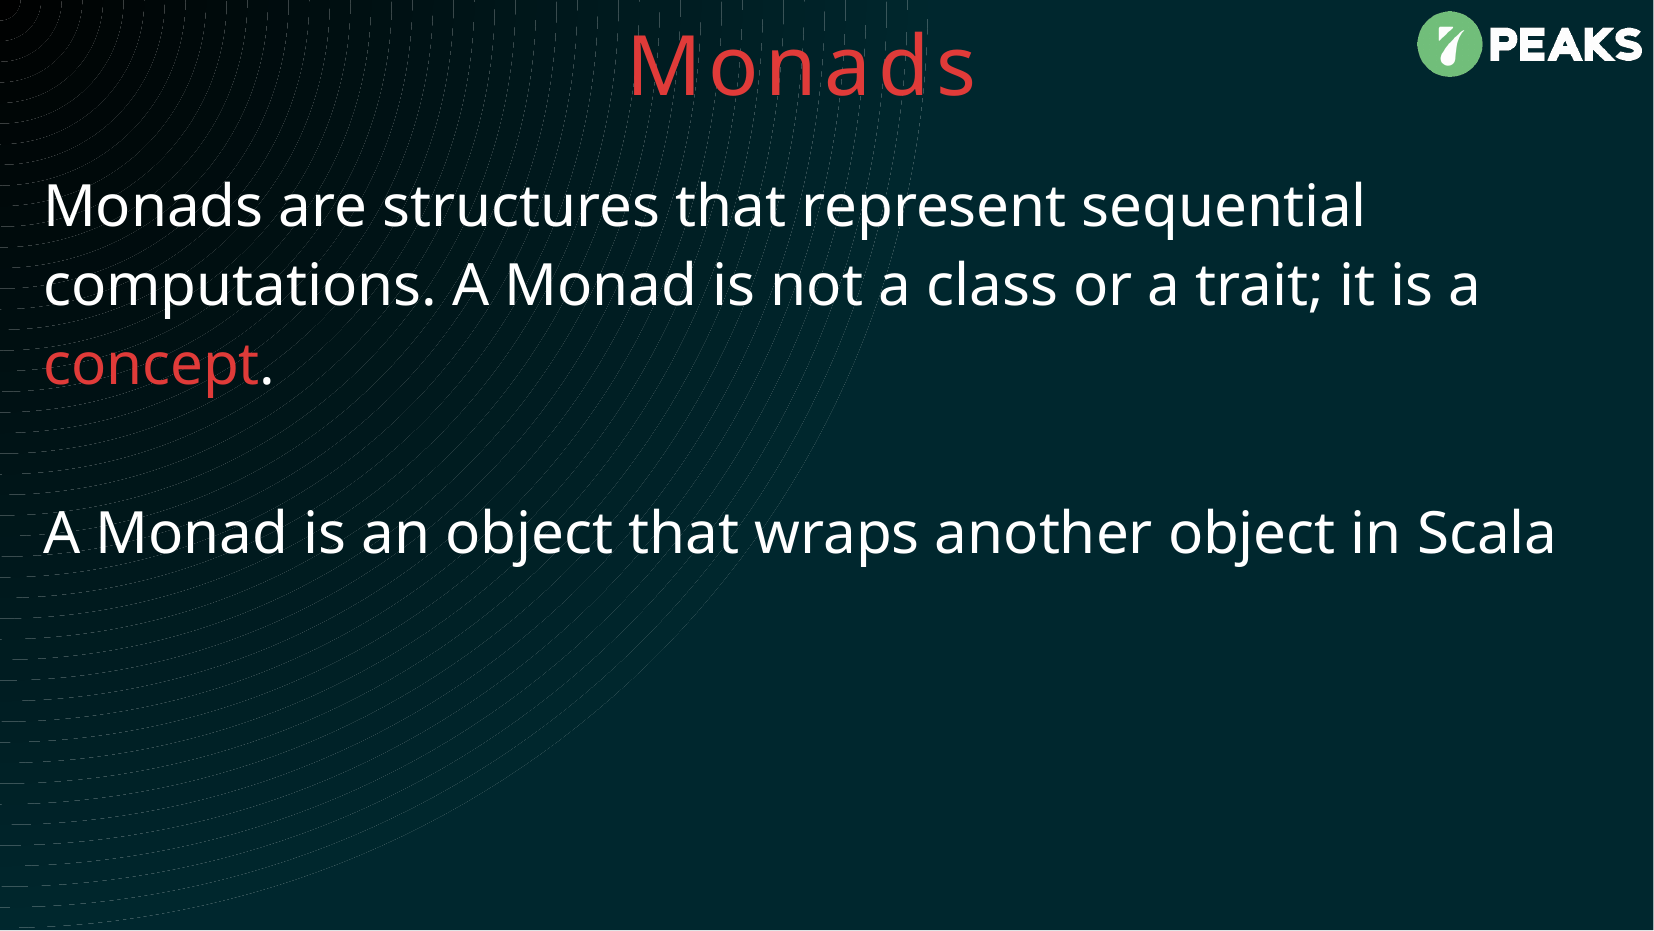

Monads
Monads are structures that represent sequential computations. A Monad is not a class or a trait; it is a concept.
A Monad is an object that wraps another object in Scala